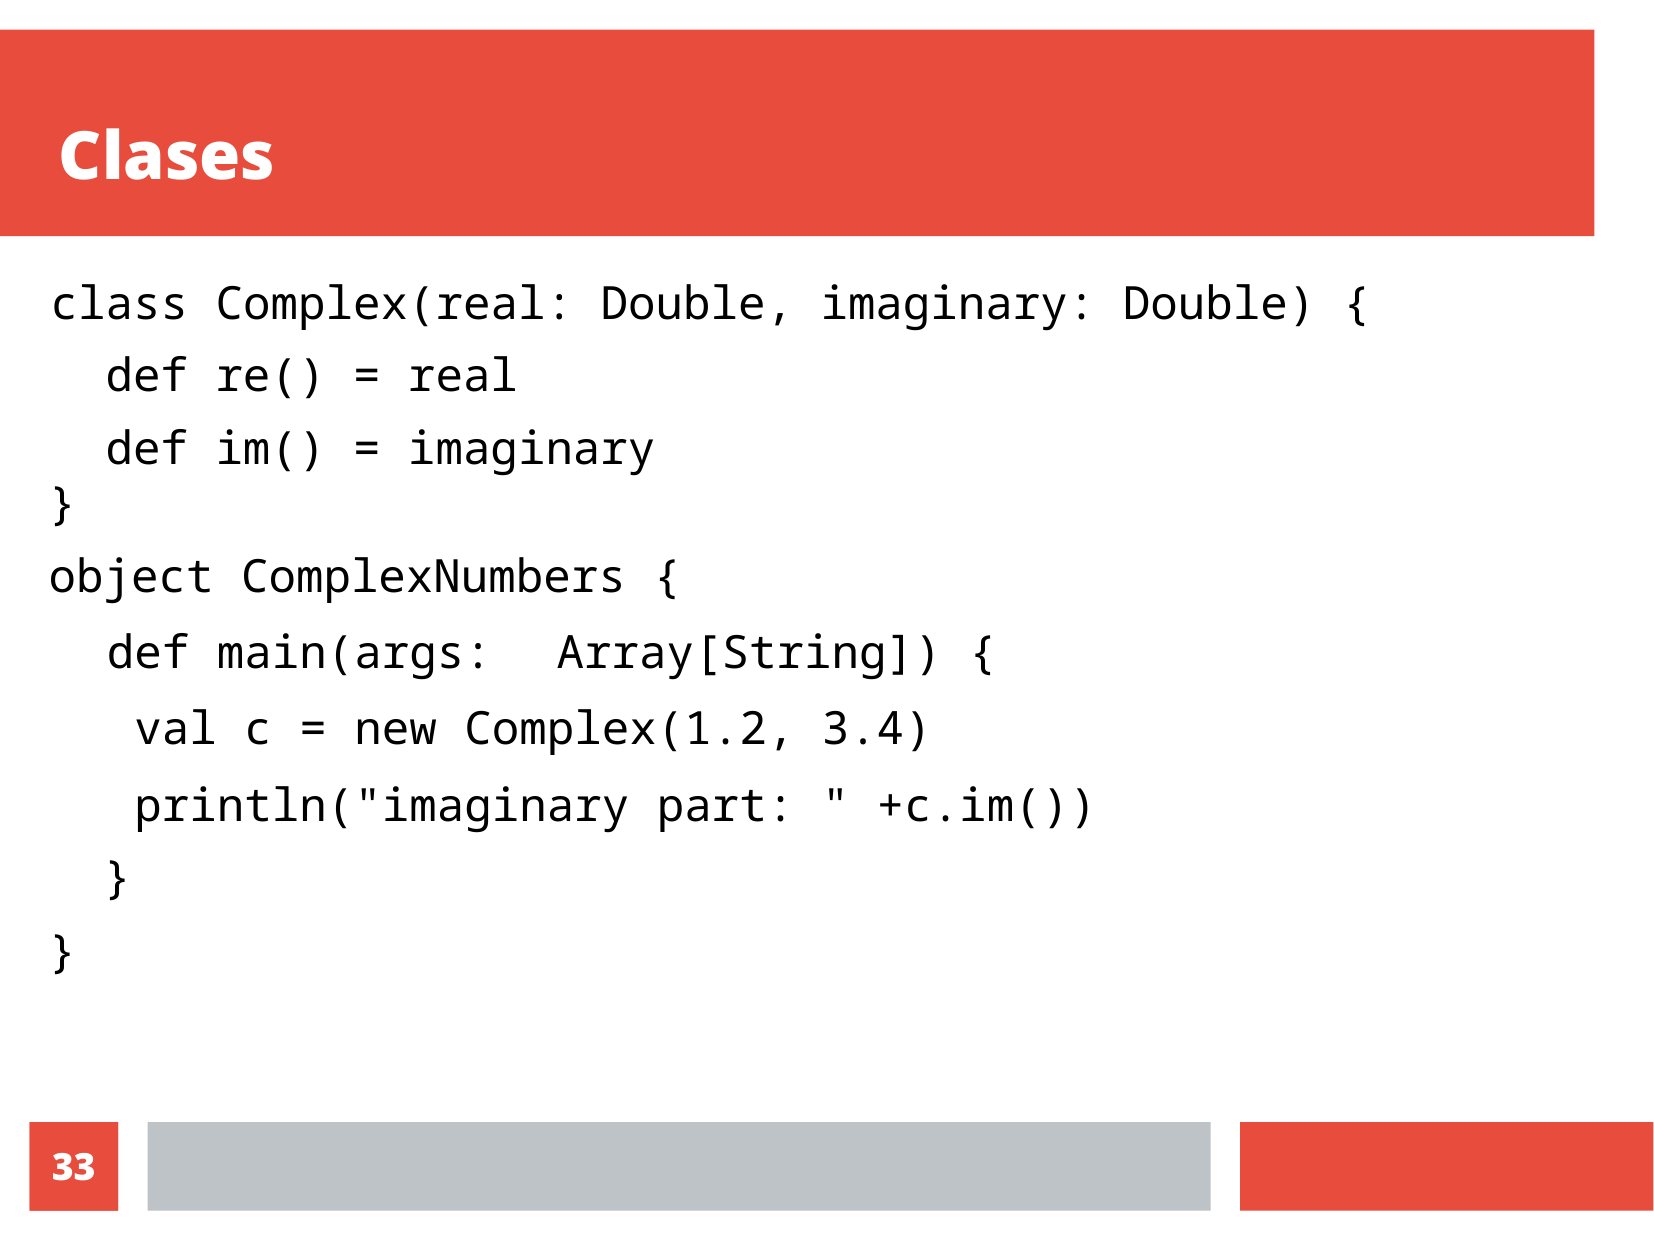

# Clases
class Complex(real: Double, imaginary: Double) {
 def re() = real
 def im() = imaginary
}
object ComplexNumbers {
def main(args:	Array[String]) {
 val c = new Complex(1.2, 3.4)
 println("imaginary part: " +c.im())
 }
}
33